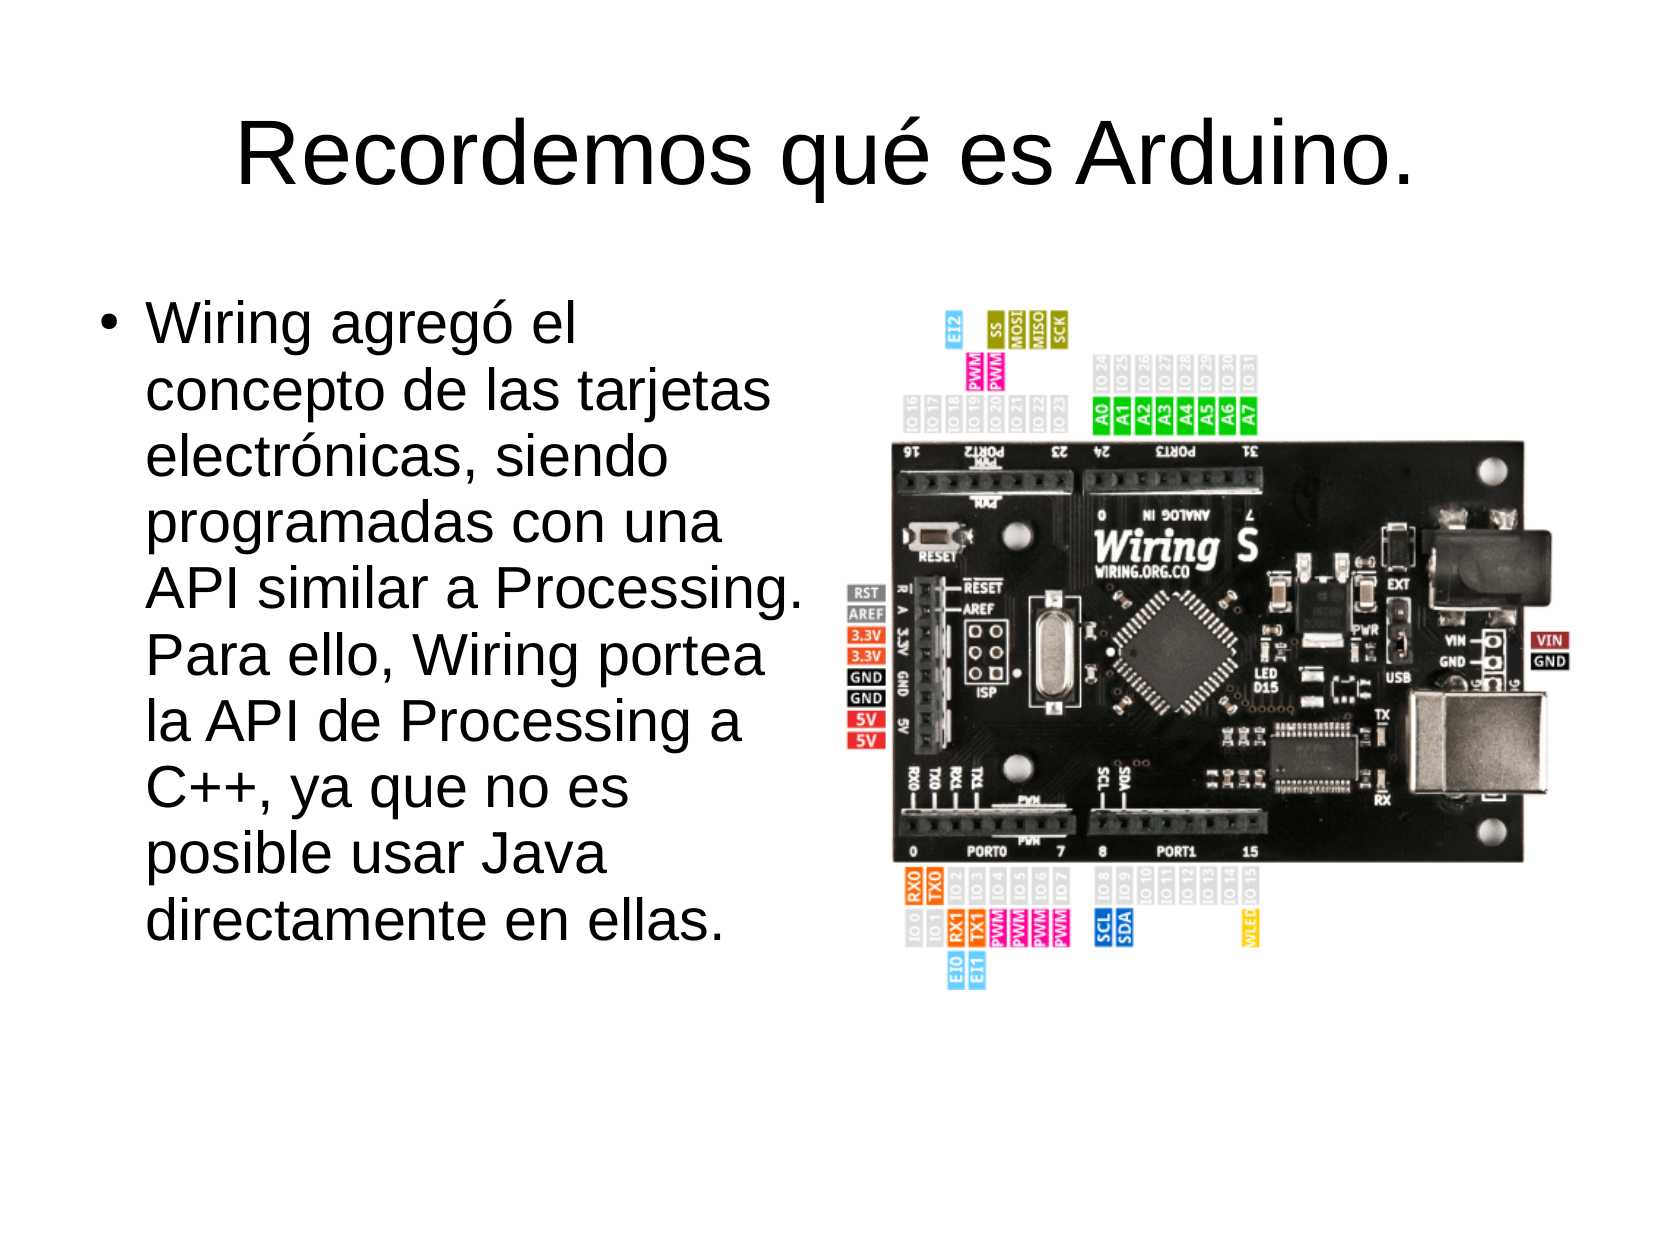

Recordemos qué es Arduino.
# Wiring agregó el concepto de las tarjetas electrónicas, siendo programadas con una API similar a Processing. Para ello, Wiring portea la API de Processing a C++, ya que no es posible usar Java directamente en ellas.